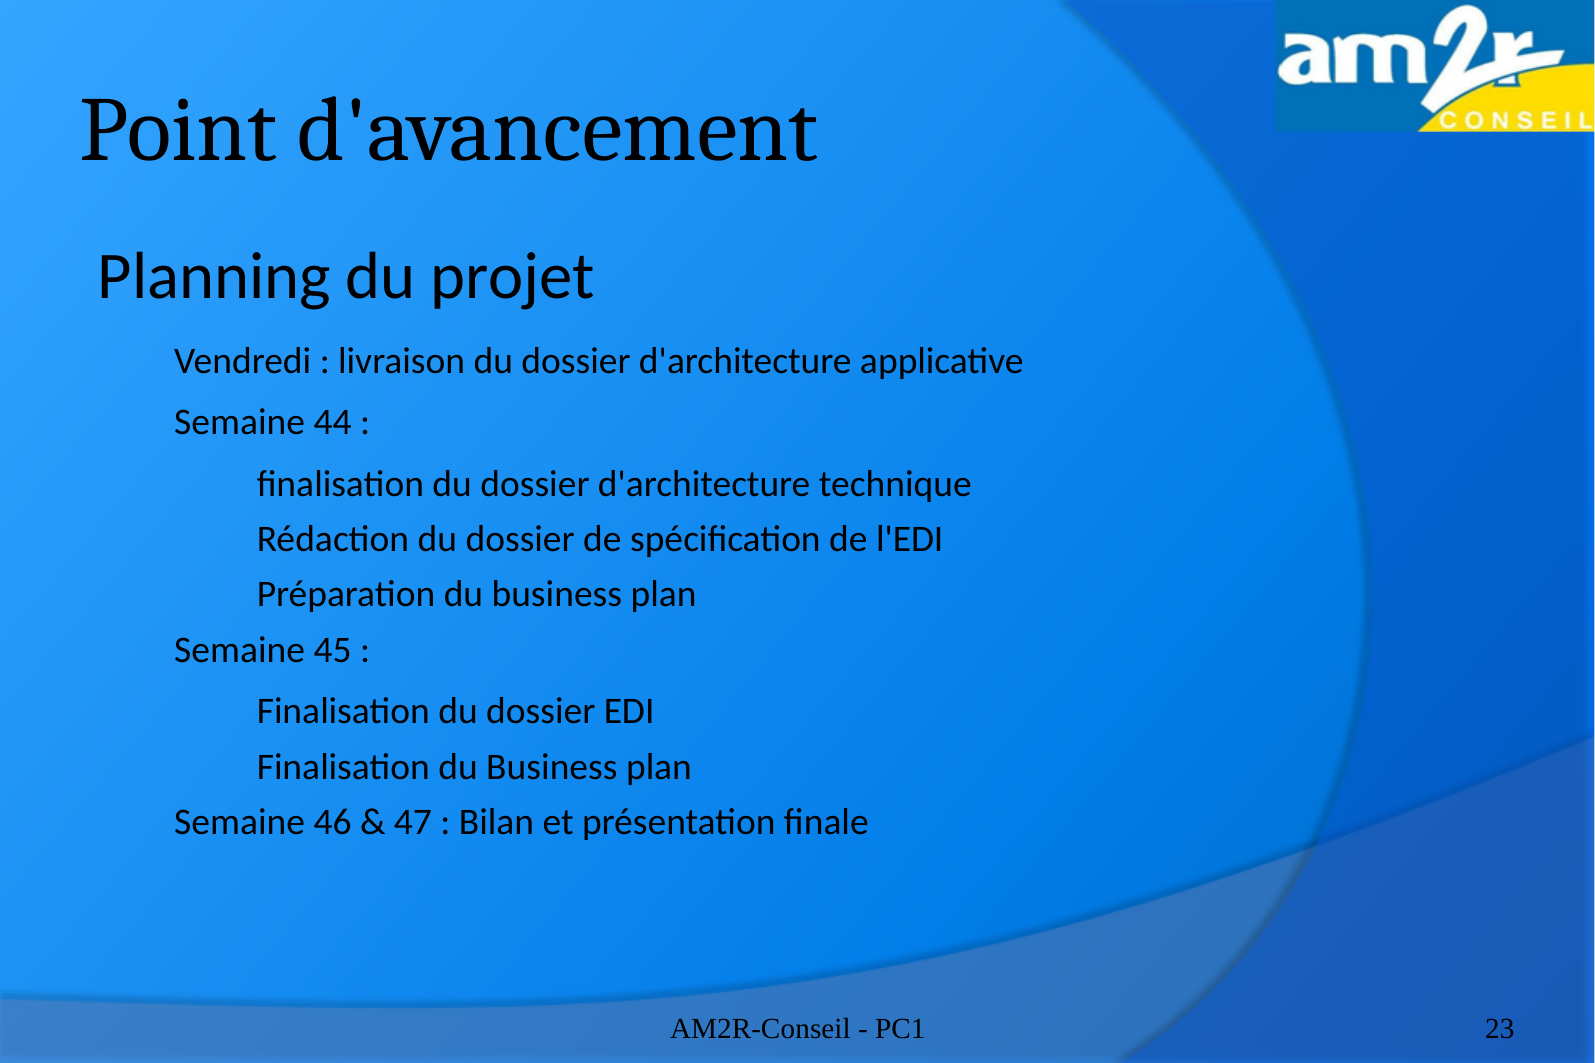

# Point d'avancement
Planning du projet
Vendredi : livraison du dossier d'architecture applicative
Semaine 44 :
finalisation du dossier d'architecture technique
Rédaction du dossier de spécification de l'EDI
Préparation du business plan
Semaine 45 :
Finalisation du dossier EDI
Finalisation du Business plan
Semaine 46 & 47 : Bilan et présentation finale
AM2R-Conseil - PC1
23